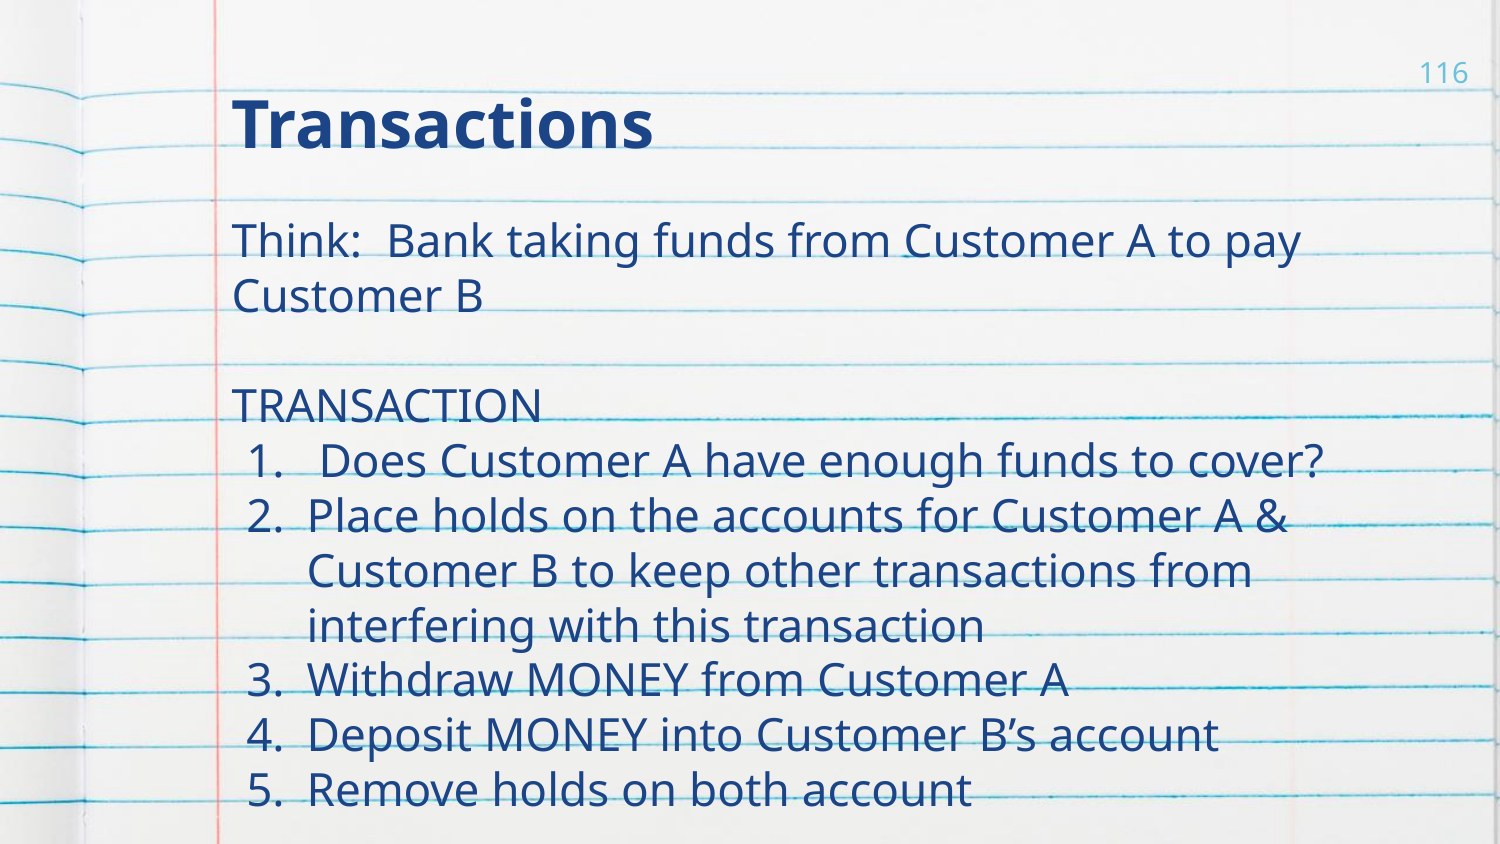

Transactions
# Think: Bank taking funds from Customer A to pay Customer B
TRANSACTION
 Does Customer A have enough funds to cover?
Place holds on the accounts for Customer A & Customer B to keep other transactions from interfering with this transaction
Withdraw MONEY from Customer A
Deposit MONEY into Customer B’s account
Remove holds on both account